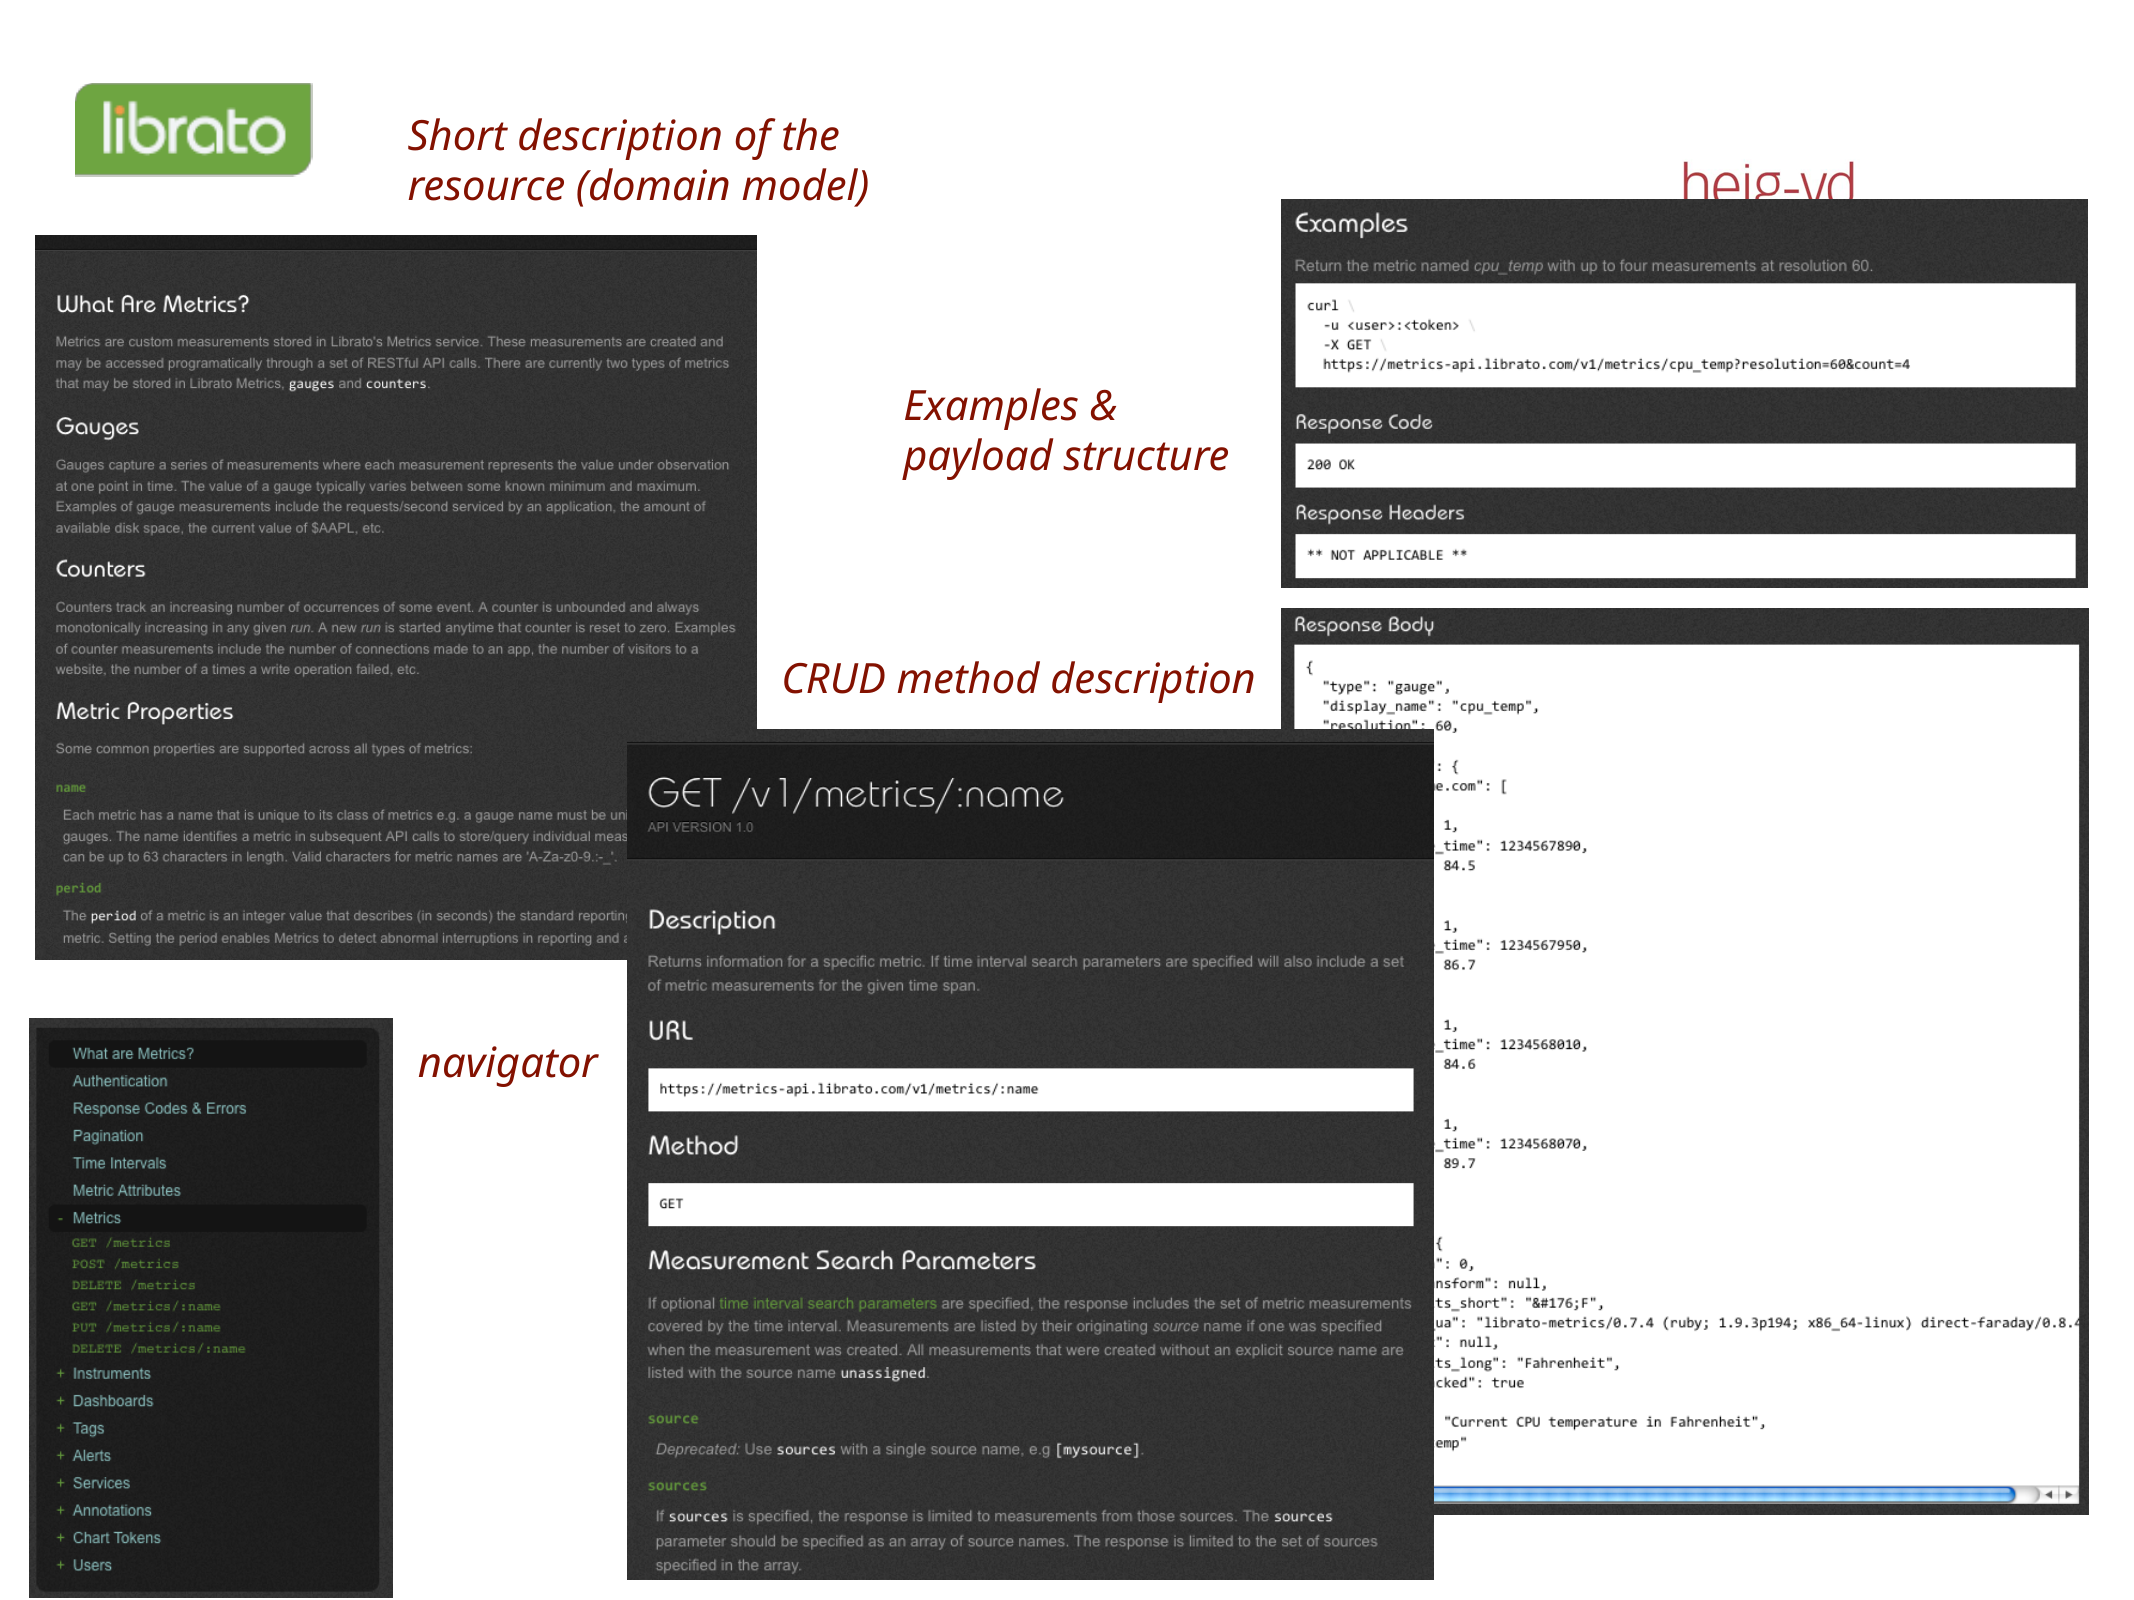

Short description of the resource (domain model)
Examples &
payload structure
CRUD method description
navigator